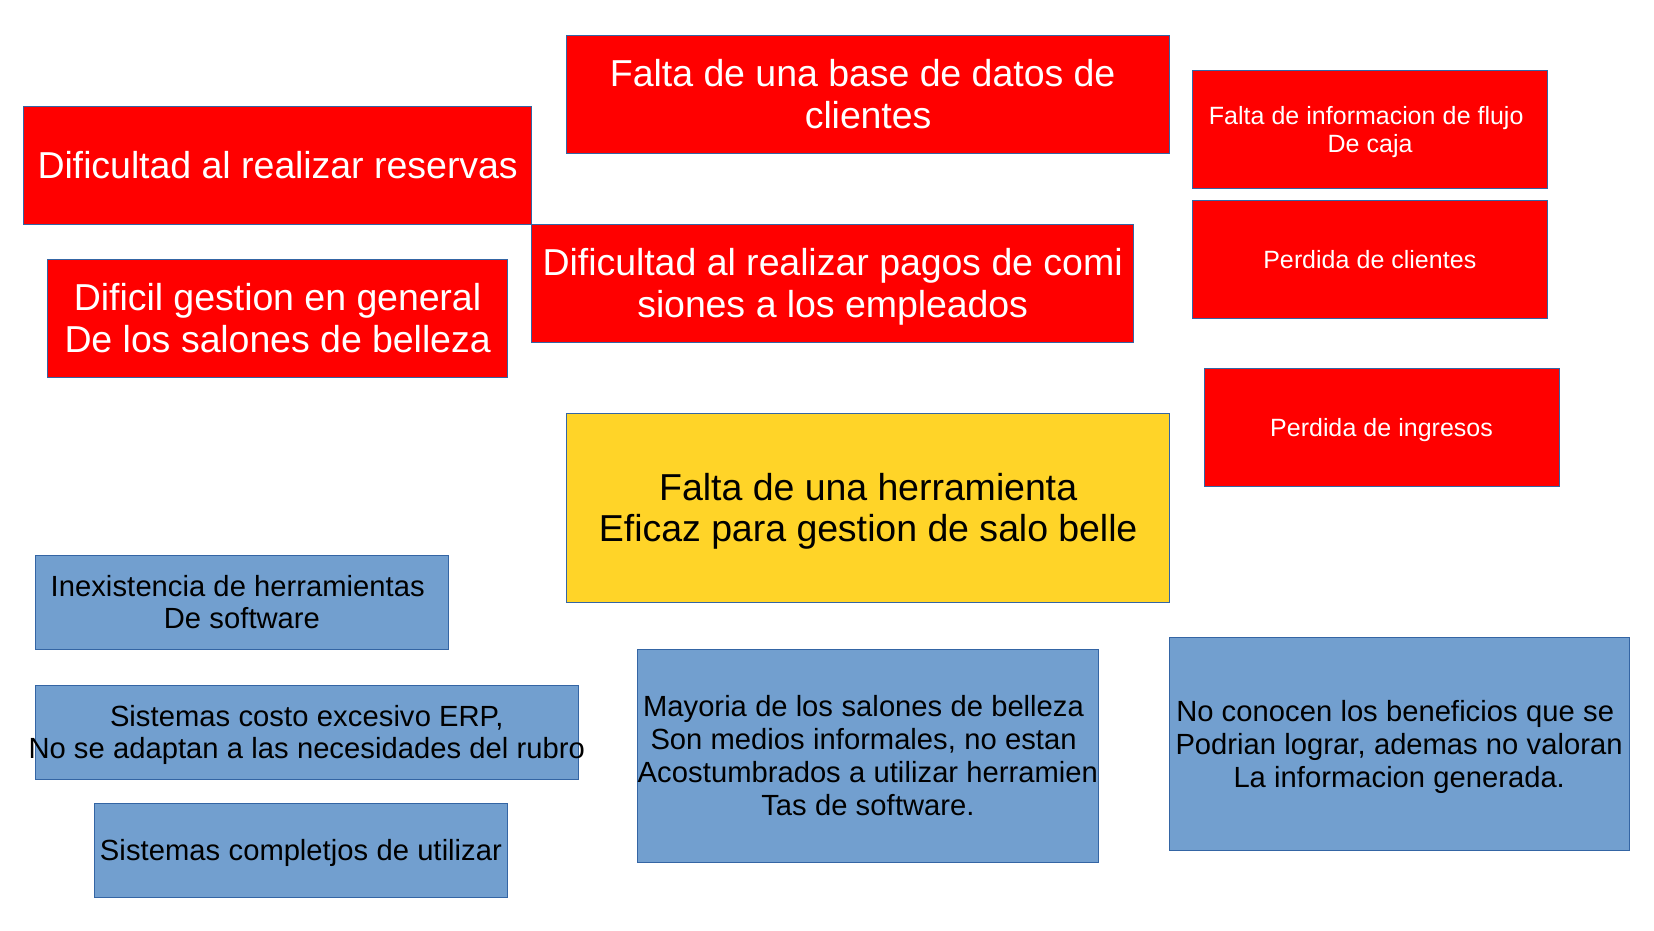

Falta de una base de datos de
clientes
Falta de informacion de flujo
De caja
Dificultad al realizar reservas
Perdida de clientes
Dificultad al realizar pagos de comi
siones a los empleados
Dificil gestion en general
De los salones de belleza
Perdida de ingresos
Falta de una herramienta
Eficaz para gestion de salo belle
Inexistencia de herramientas
De software
No conocen los beneficios que se
Podrian lograr, ademas no valoran
La informacion generada.
Mayoria de los salones de belleza
Son medios informales, no estan
Acostumbrados a utilizar herramien
Tas de software.
Sistemas costo excesivo ERP,
No se adaptan a las necesidades del rubro
Sistemas completjos de utilizar